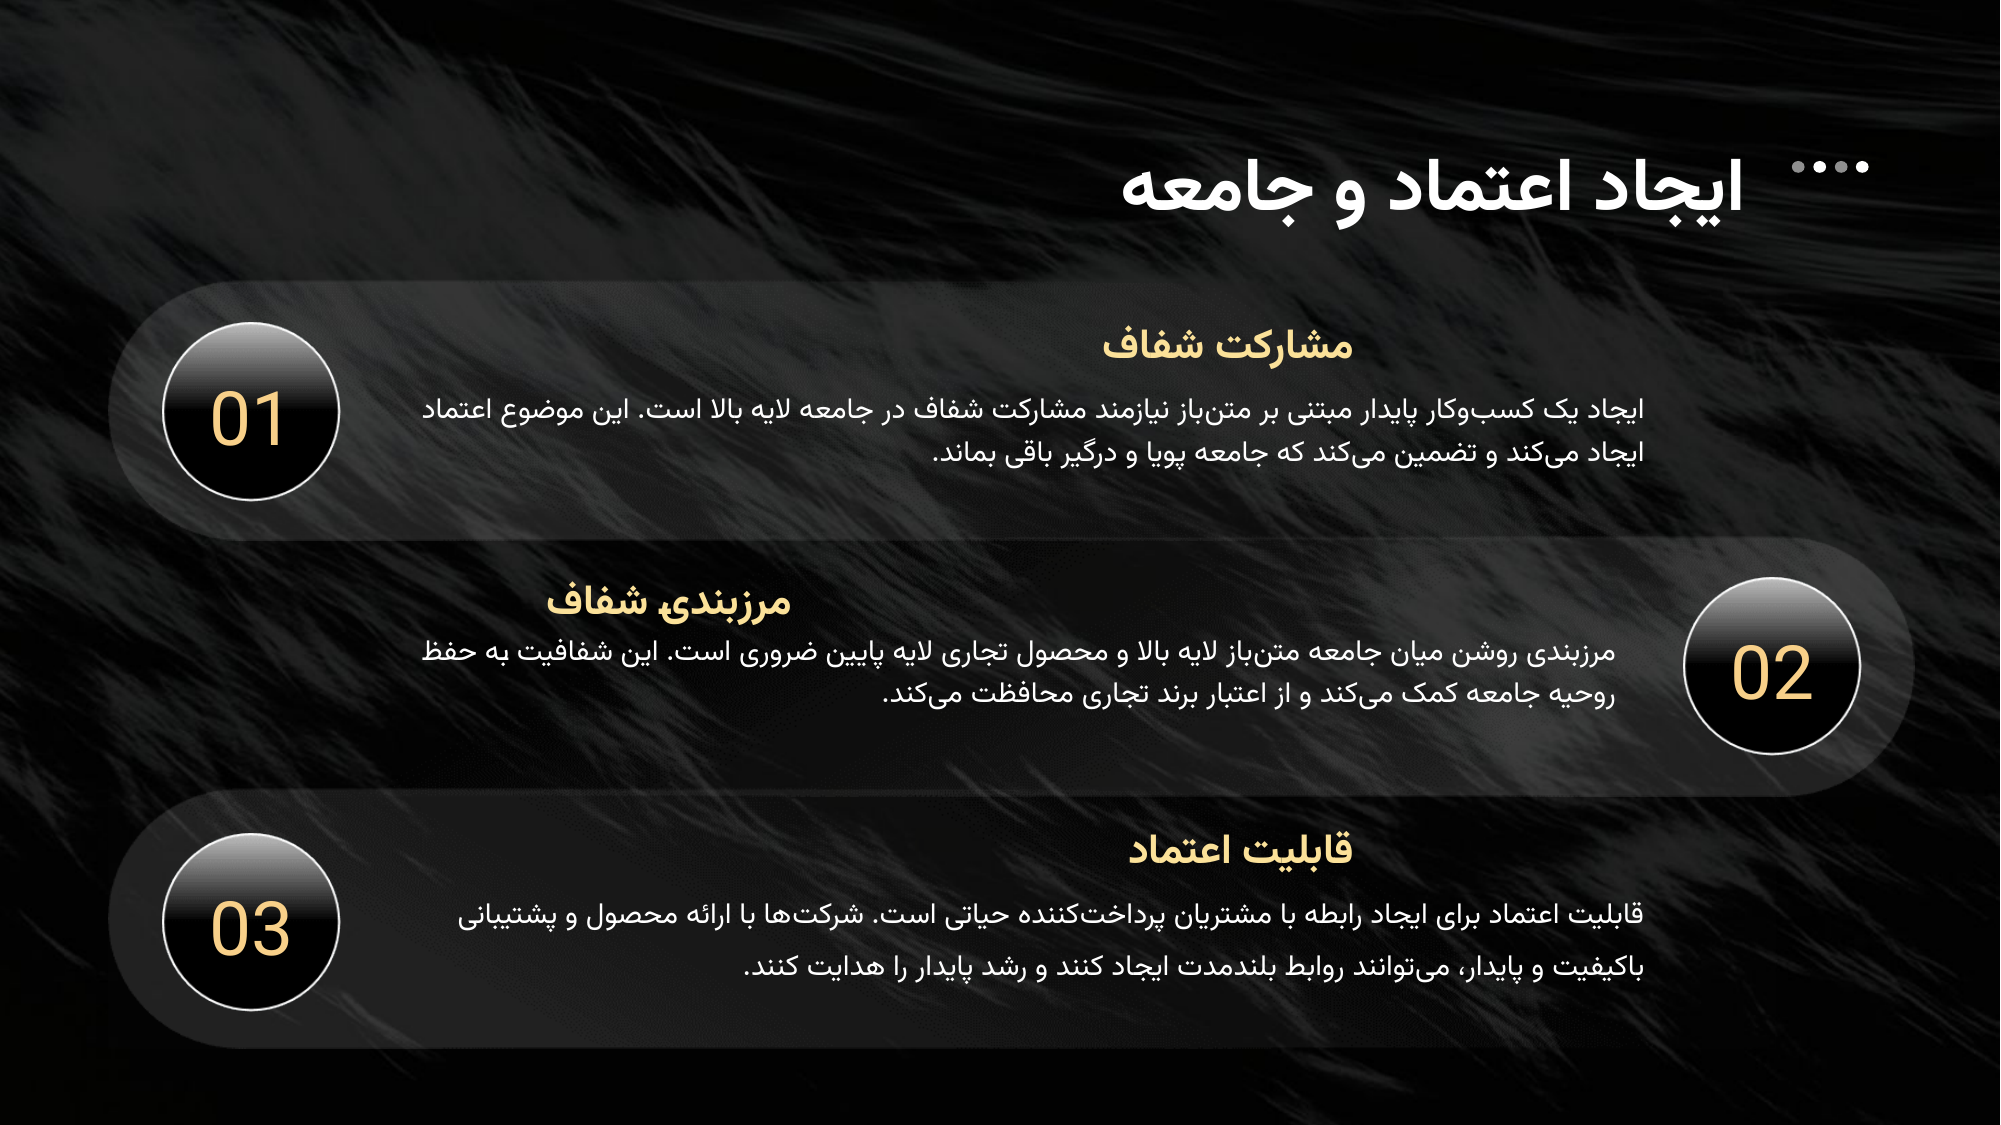

ایجاد اعتماد و جامعه
مشارکت شفاف
01
ایجاد یک کسب‌وکار پایدار مبتنی بر متن‌باز نیازمند مشارکت شفاف در جامعه لایه بالا است. این موضوع اعتماد ایجاد می‌کند و تضمین می‌کند که جامعه پویا و درگیر باقی بماند.
مرزبندی شفاف
02
مرزبندی روشن میان جامعه متن‌باز لایه بالا و محصول تجاری لایه پایین ضروری است. این شفافیت به حفظ روحیه جامعه کمک می‌کند و از اعتبار برند تجاری محافظت می‌کند.
قابلیت اعتماد
قابلیت اعتماد برای ایجاد رابطه با مشتریان پرداخت‌کننده حیاتی است. شرکت‌ها با ارائه محصول و پشتیبانی باکیفیت و پایدار، می‌توانند روابط بلندمدت ایجاد کنند و رشد پایدار را هدایت کنند.
03